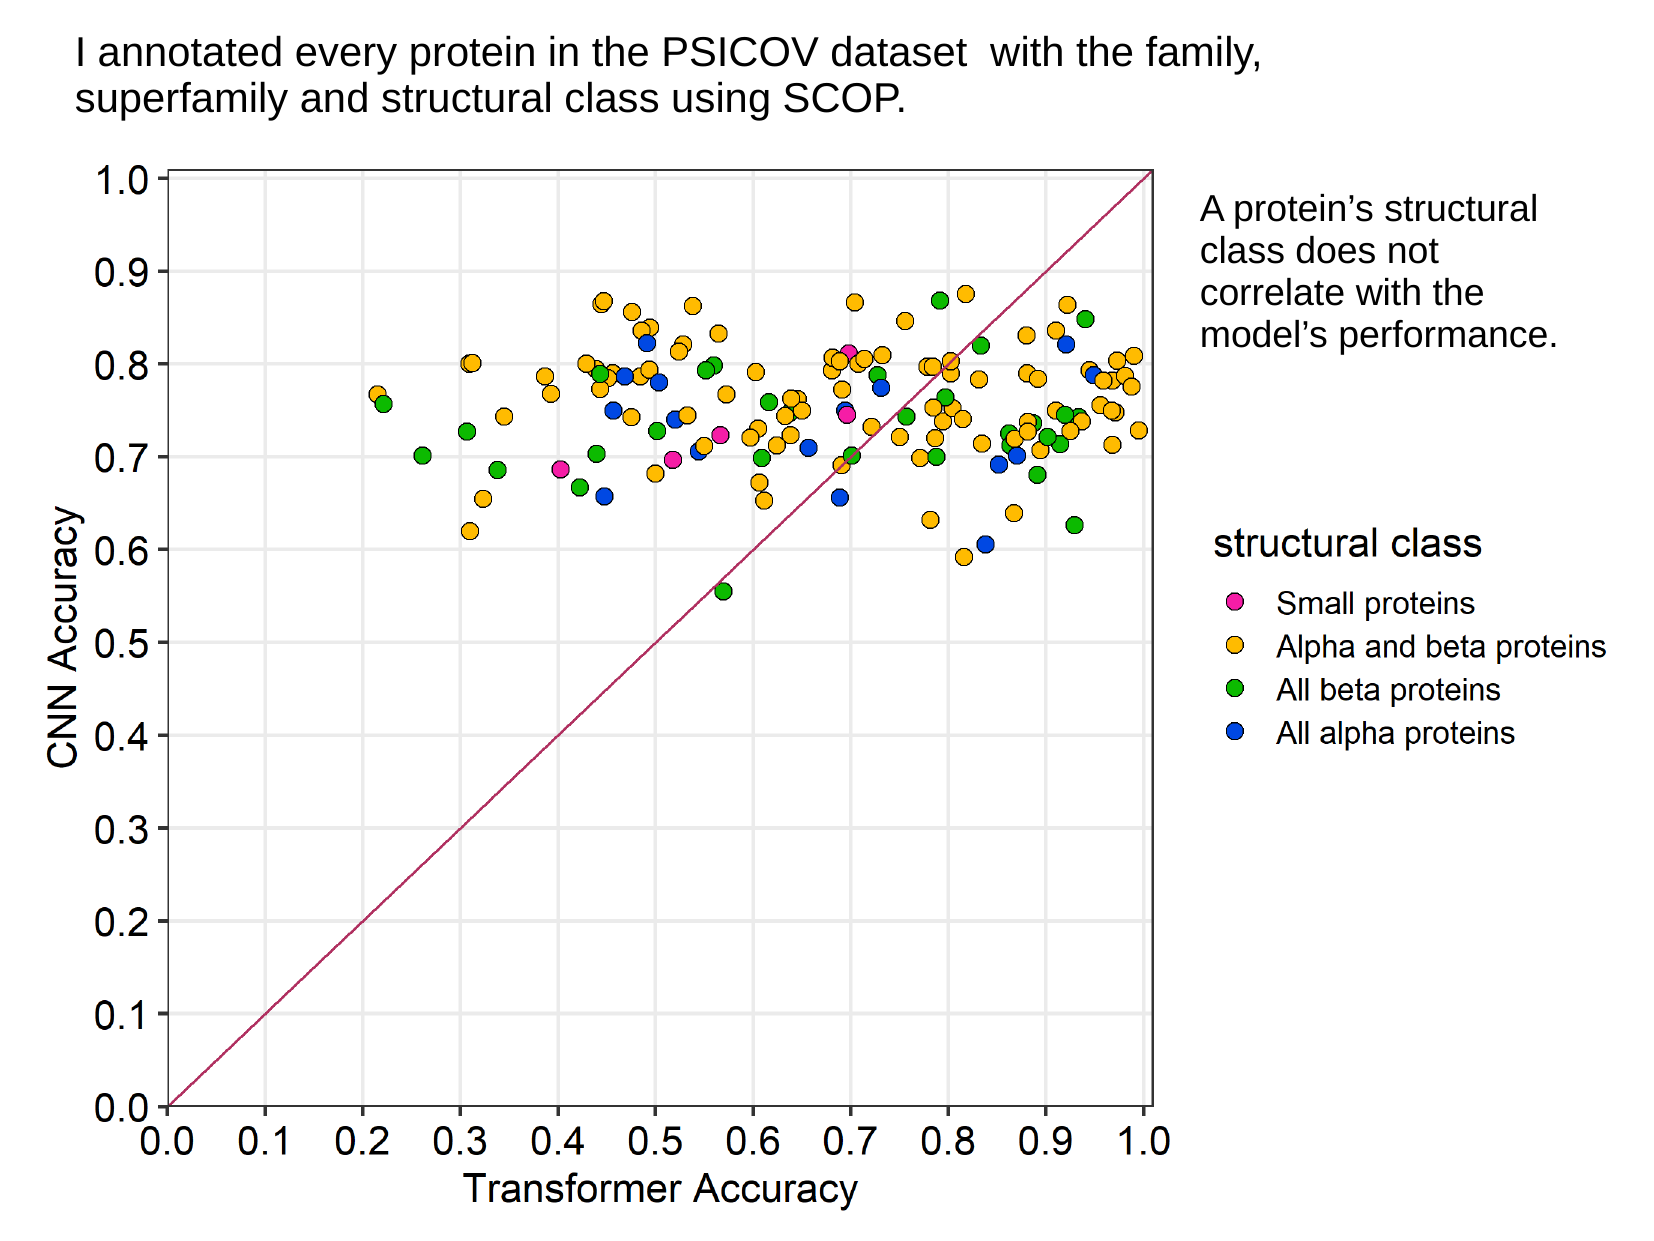

I annotated every protein in the PSICOV dataset with the family, superfamily and structural class using SCOP.
A protein’s structural class does not correlate with the model’s performance.